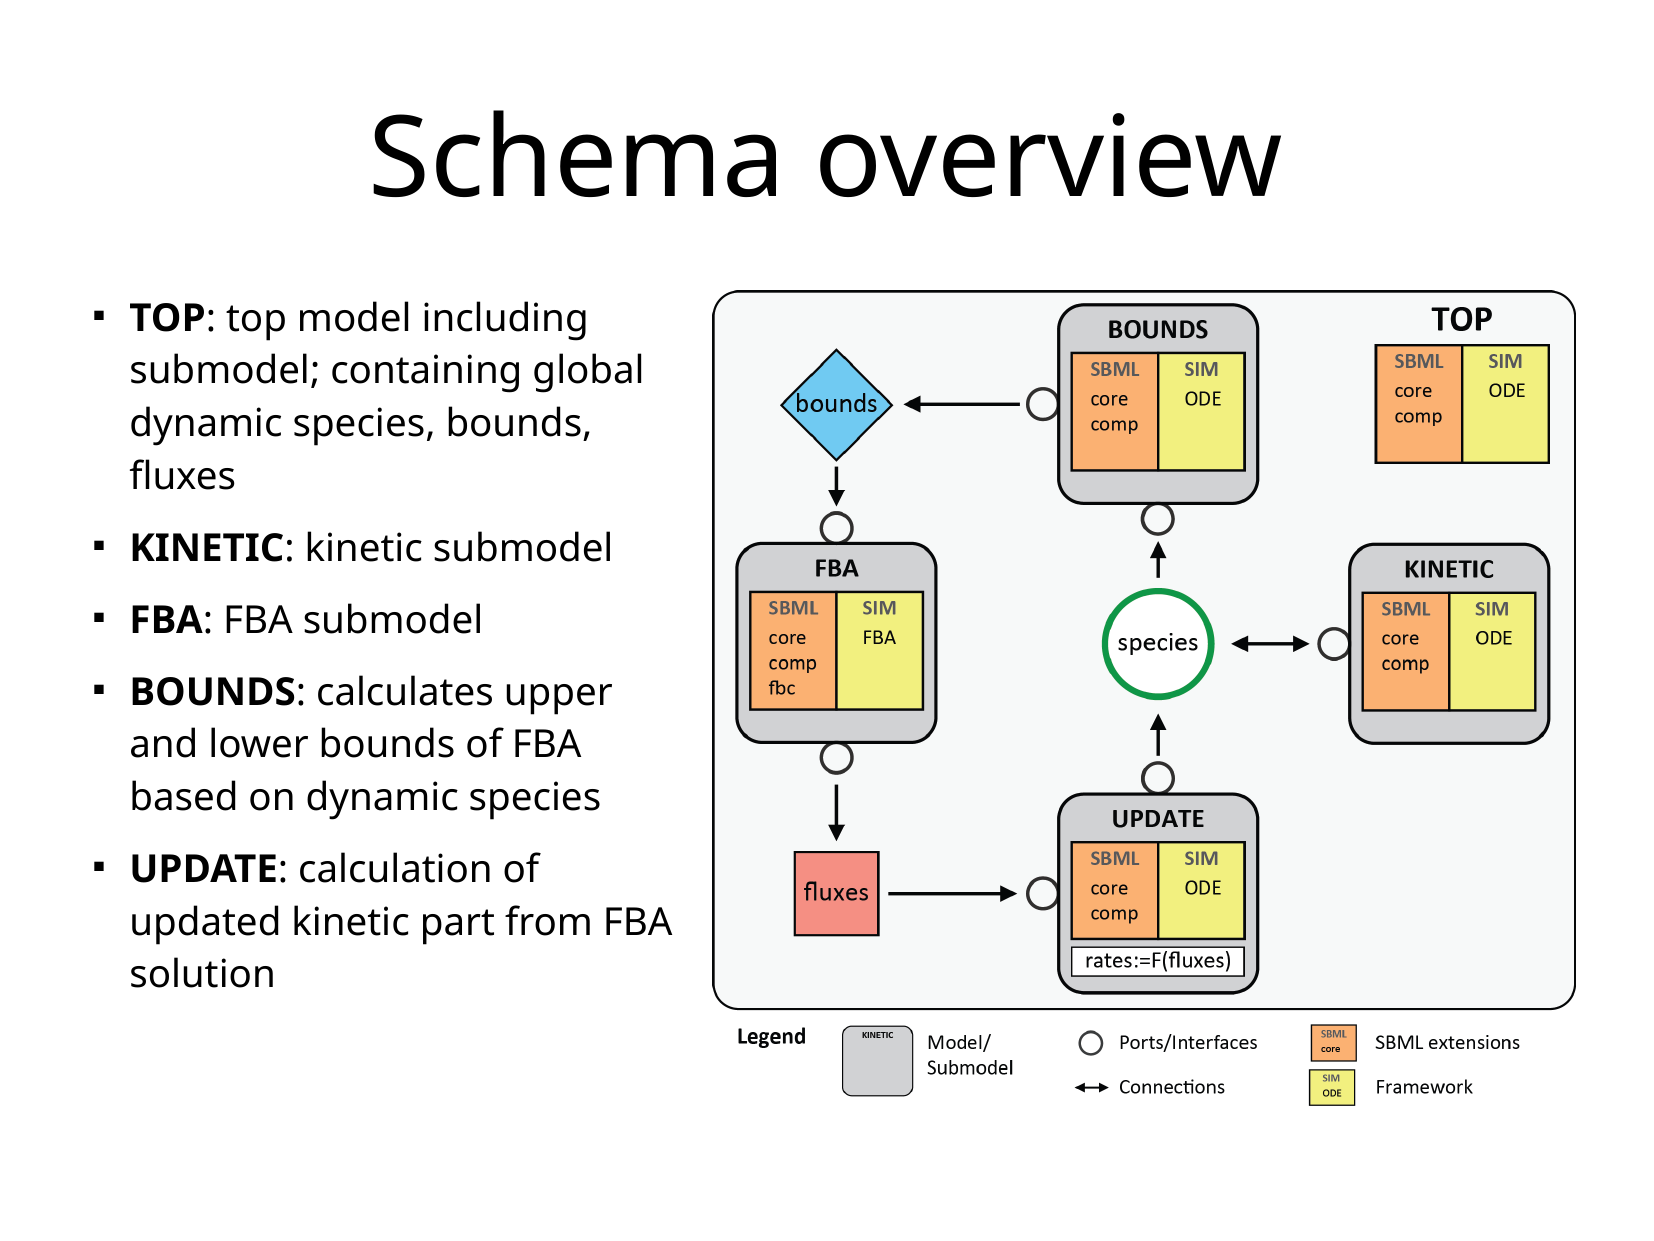

# Schema overview
TOP: top model including submodel; containing global dynamic species, bounds, fluxes
KINETIC: kinetic submodel
FBA: FBA submodel
BOUNDS: calculates upper and lower bounds of FBA based on dynamic species
UPDATE: calculation of updated kinetic part from FBA solution